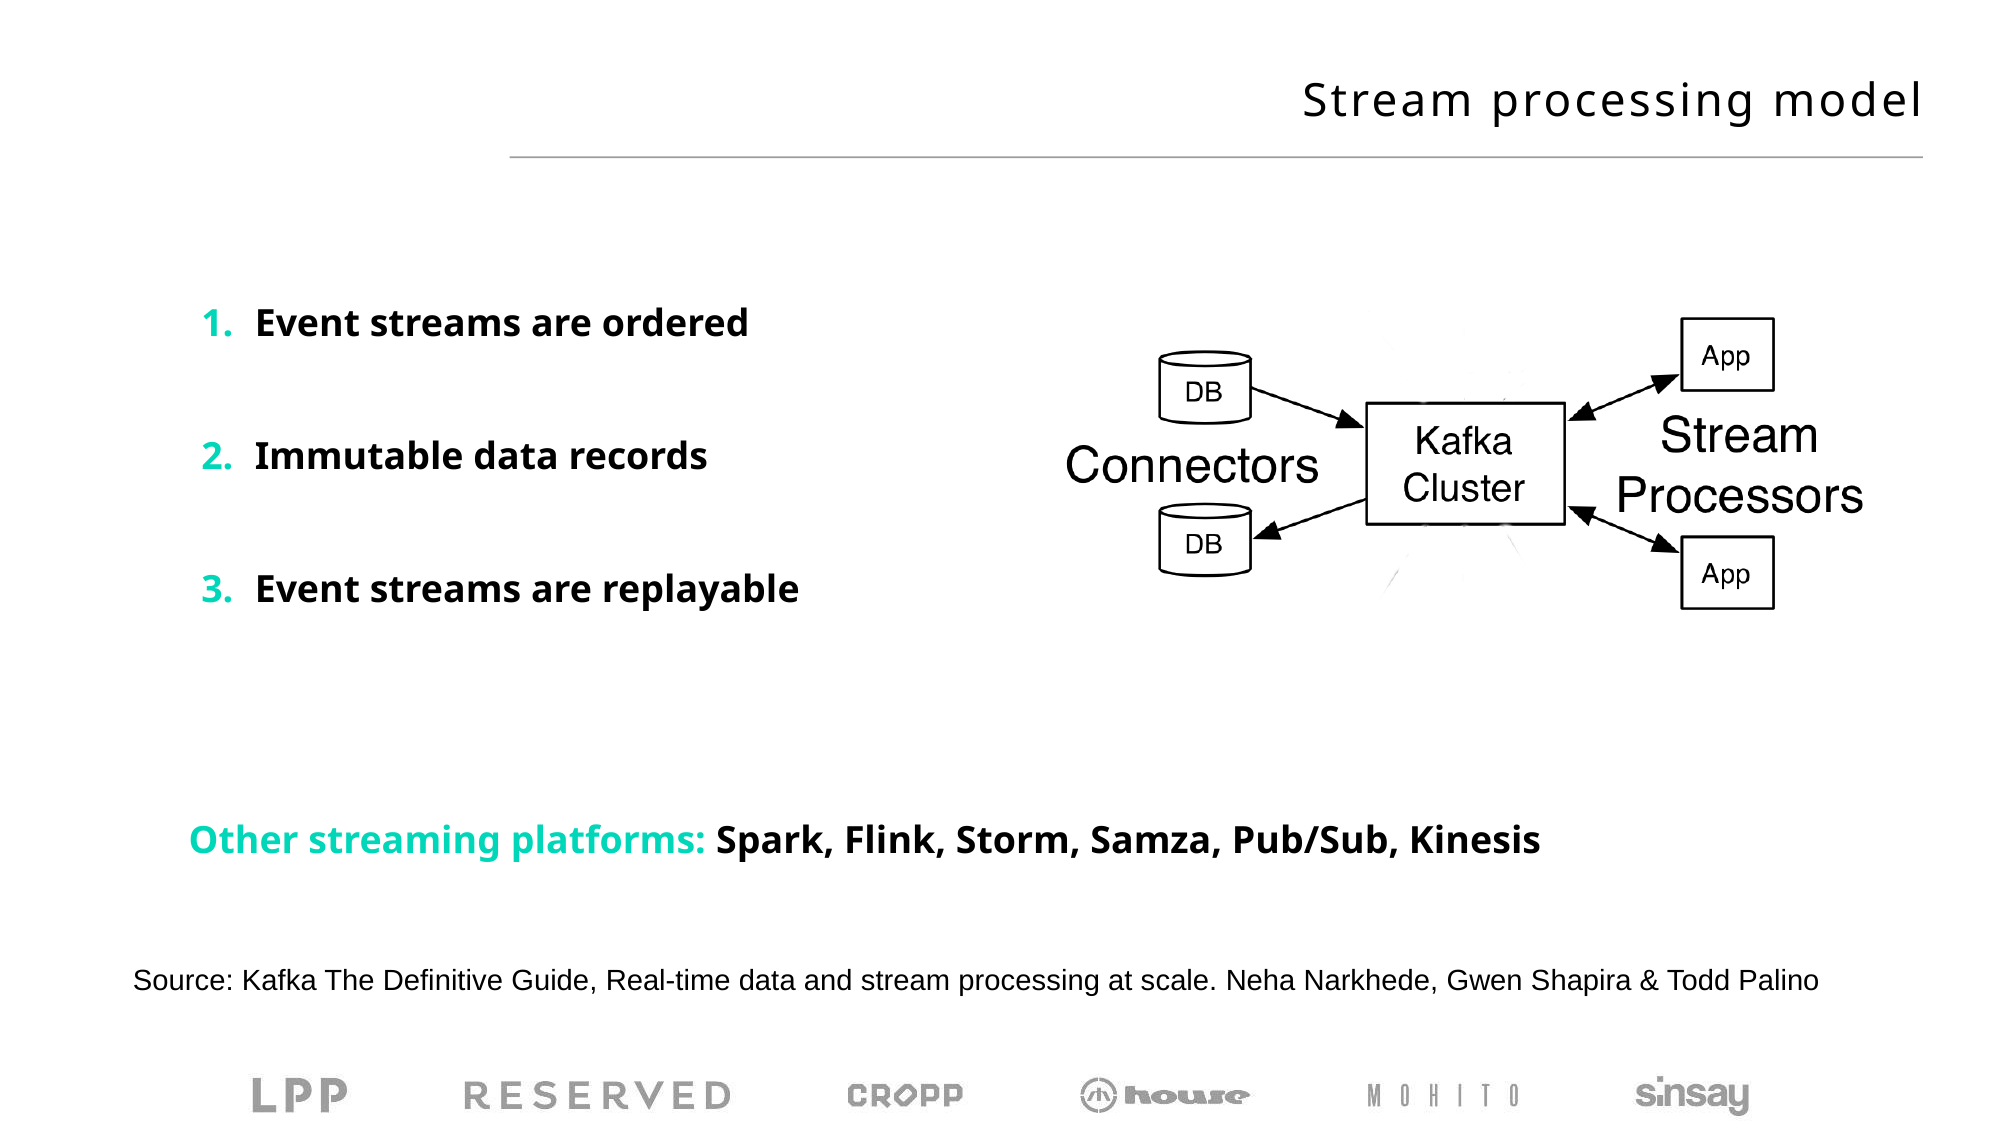

# Stream processing model
 Event streams are ordered
 Immutable data records
 Event streams are replayable
Other streaming platforms: Spark, Flink, Storm, Samza, Pub/Sub, Kinesis
Source: Kafka The Definitive Guide, Real-time data and stream processing at scale. Neha Narkhede, Gwen Shapira & Todd Palino